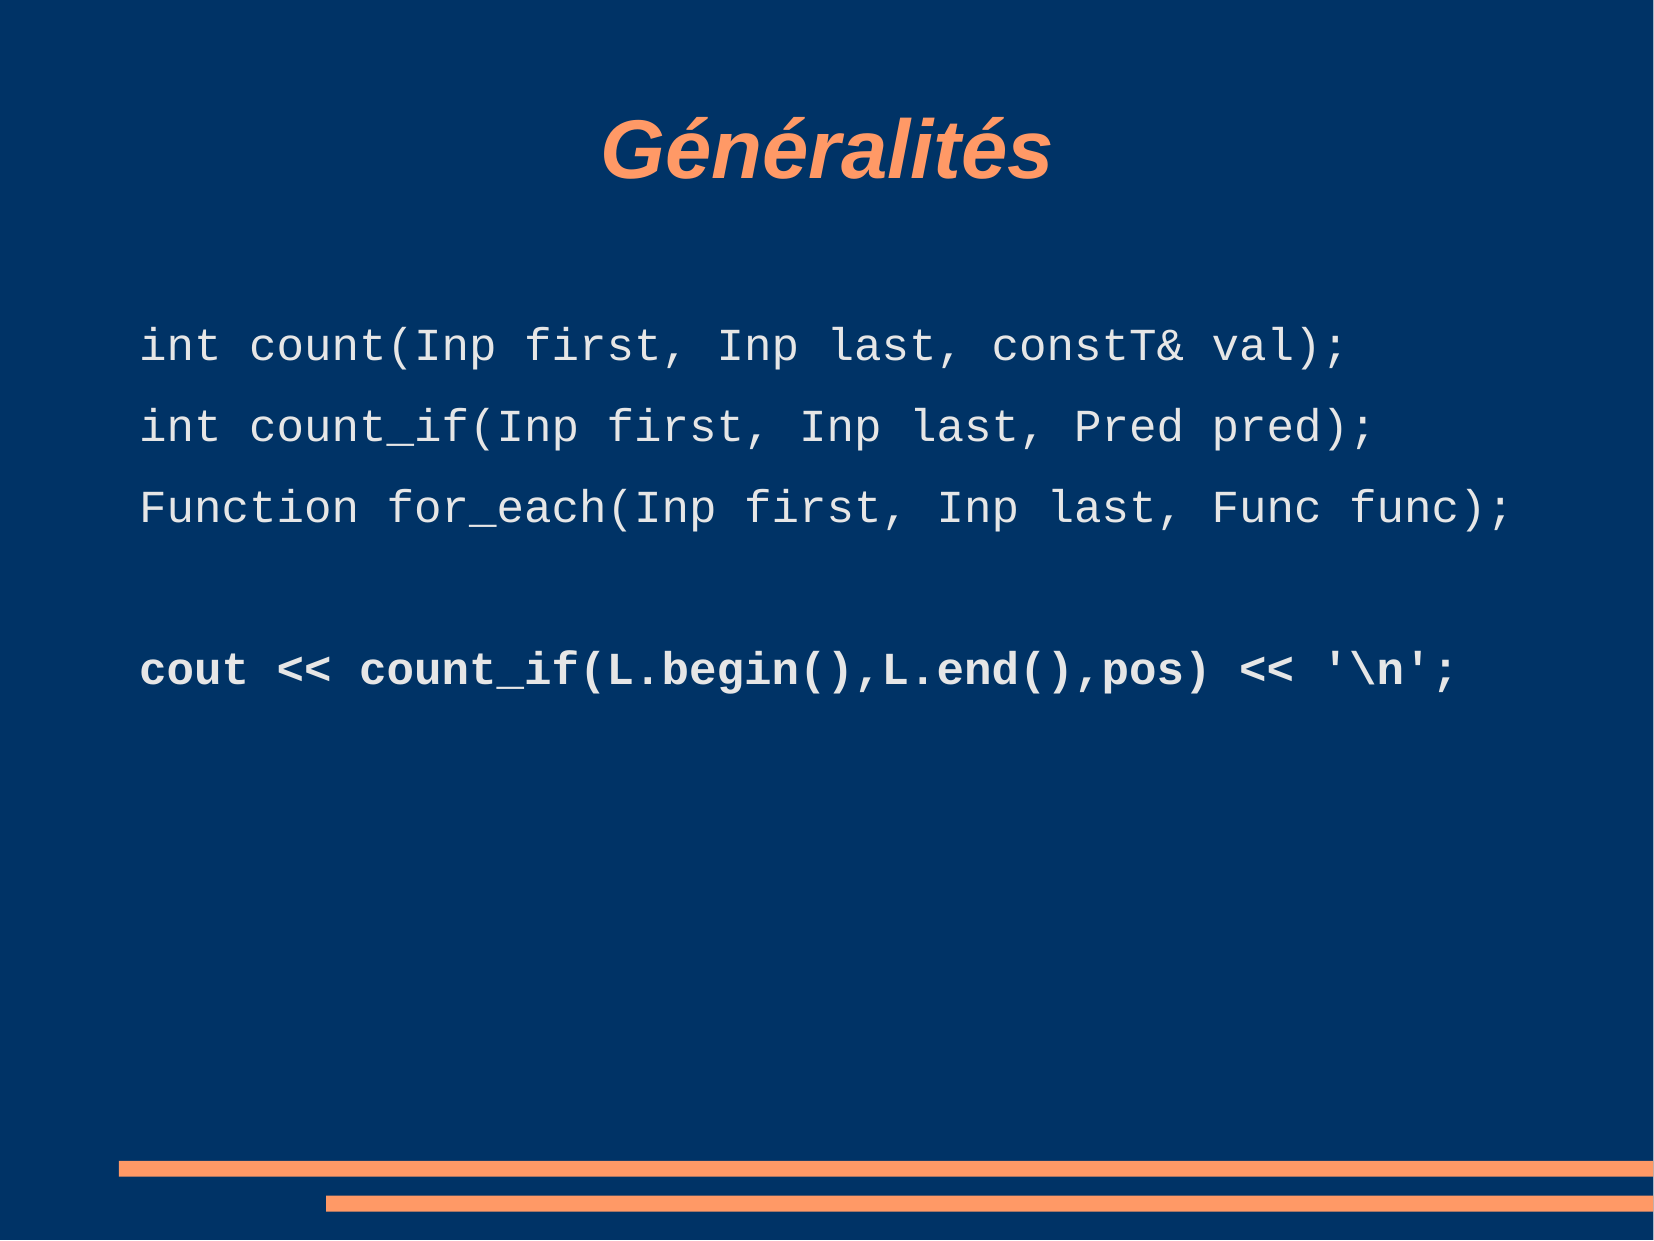

# Généralités
int count(Inp first, Inp last, constT& val);
int count_if(Inp first, Inp last, Pred pred);
Function for_each(Inp first, Inp last, Func func);
cout << count_if(L.begin(),L.end(),pos) << '\n';